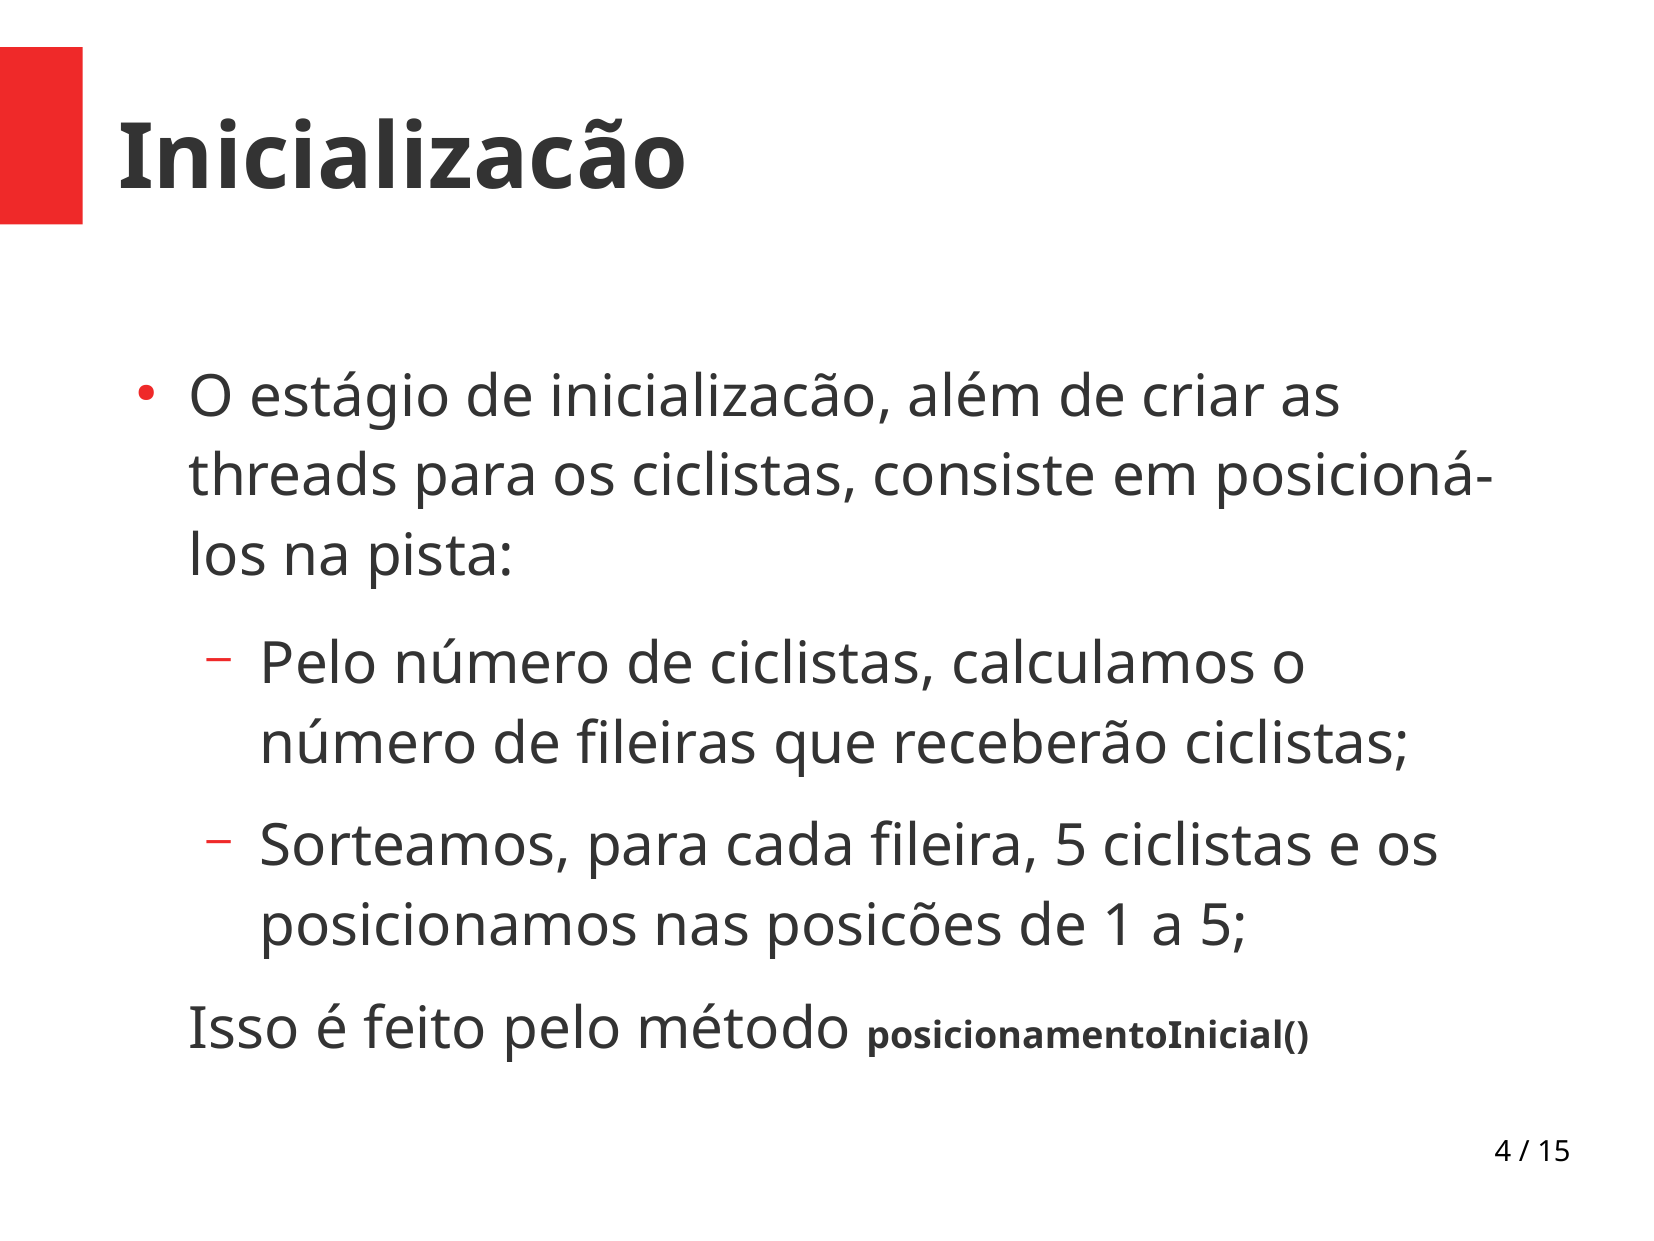

# Inicializacão
O estágio de inicializacão, além de criar as threads para os ciclistas, consiste em posicioná-los na pista:
Pelo número de ciclistas, calculamos o número de fileiras que receberão ciclistas;
Sorteamos, para cada fileira, 5 ciclistas e os posicionamos nas posicões de 1 a 5;
Isso é feito pelo método posicionamentoInicial()
4